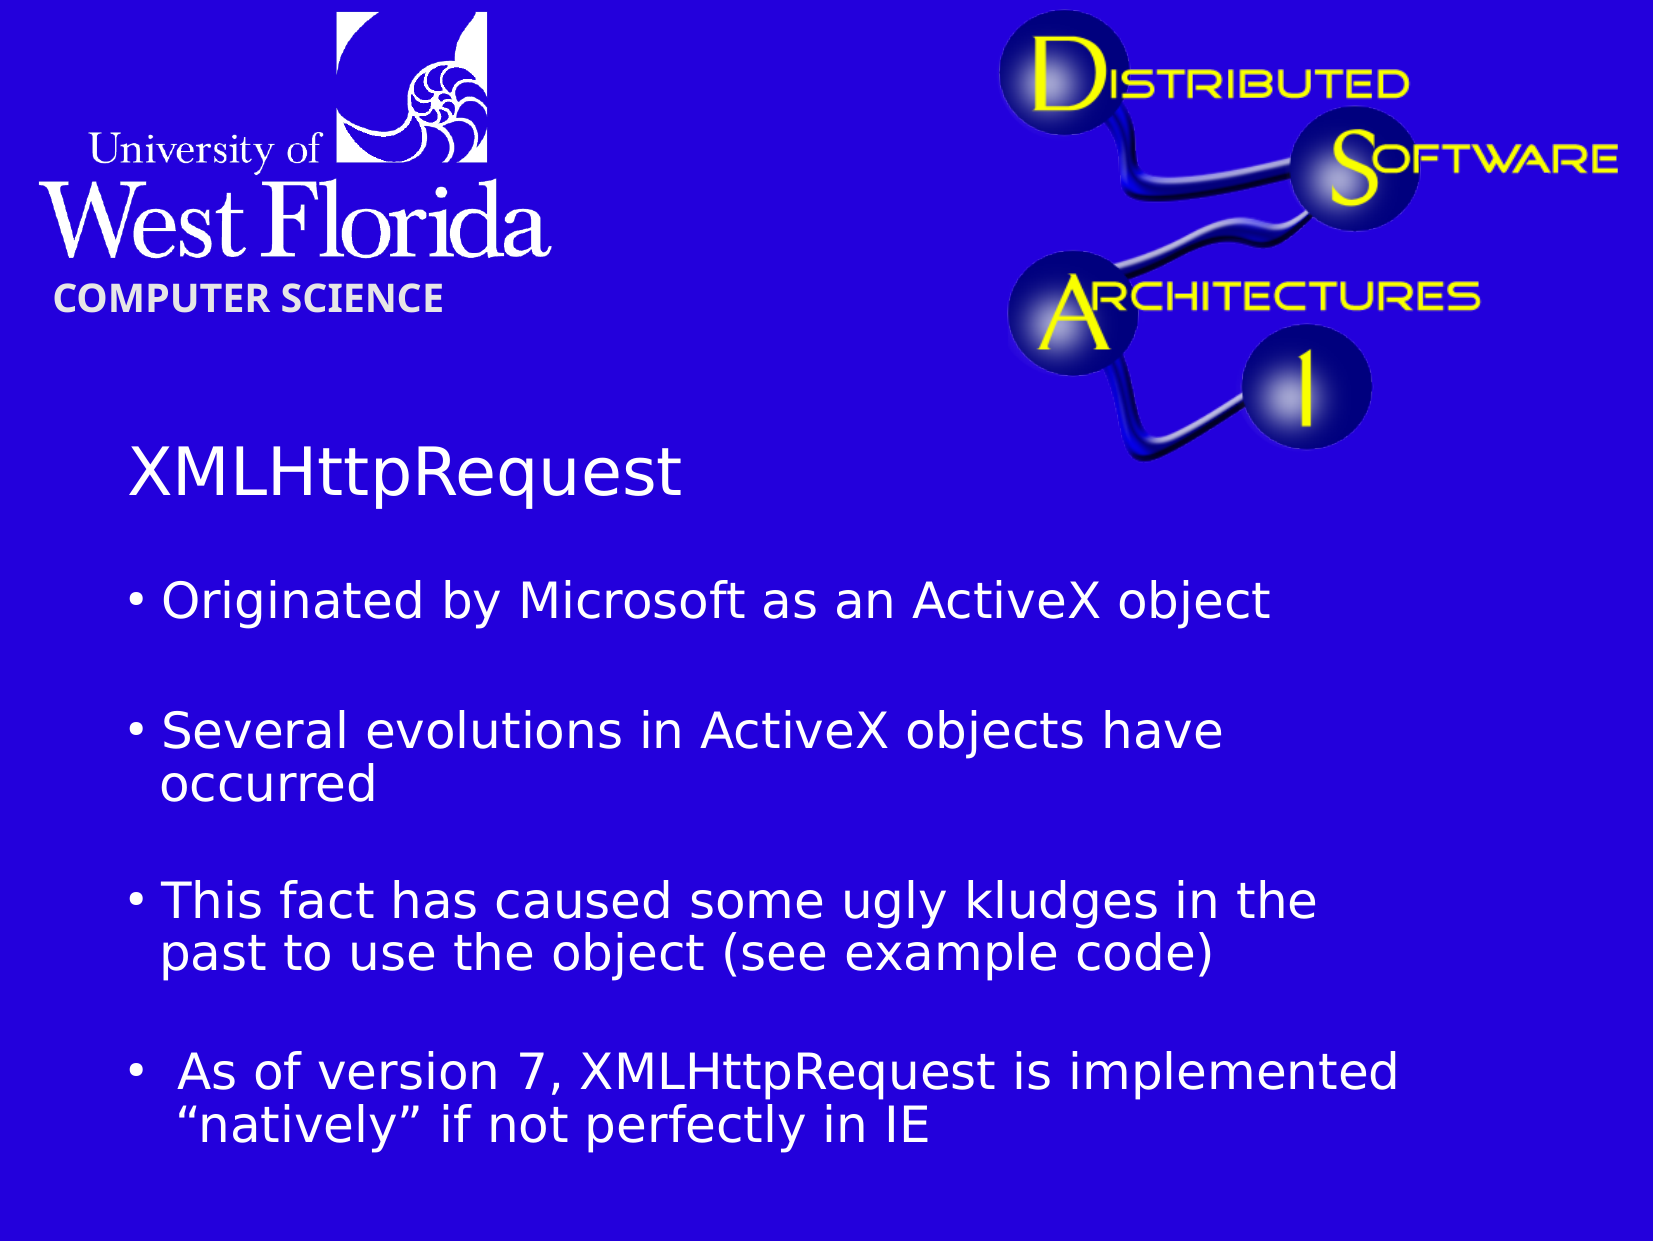

COMPUTER SCIENCE
XMLHttpRequest
 Originated by Microsoft as an ActiveX object
 Several evolutions in ActiveX objects have
 occurred
 This fact has caused some ugly kludges in the
 past to use the object (see example code)
 As of version 7, XMLHttpRequest is implemented “natively” if not perfectly in IE